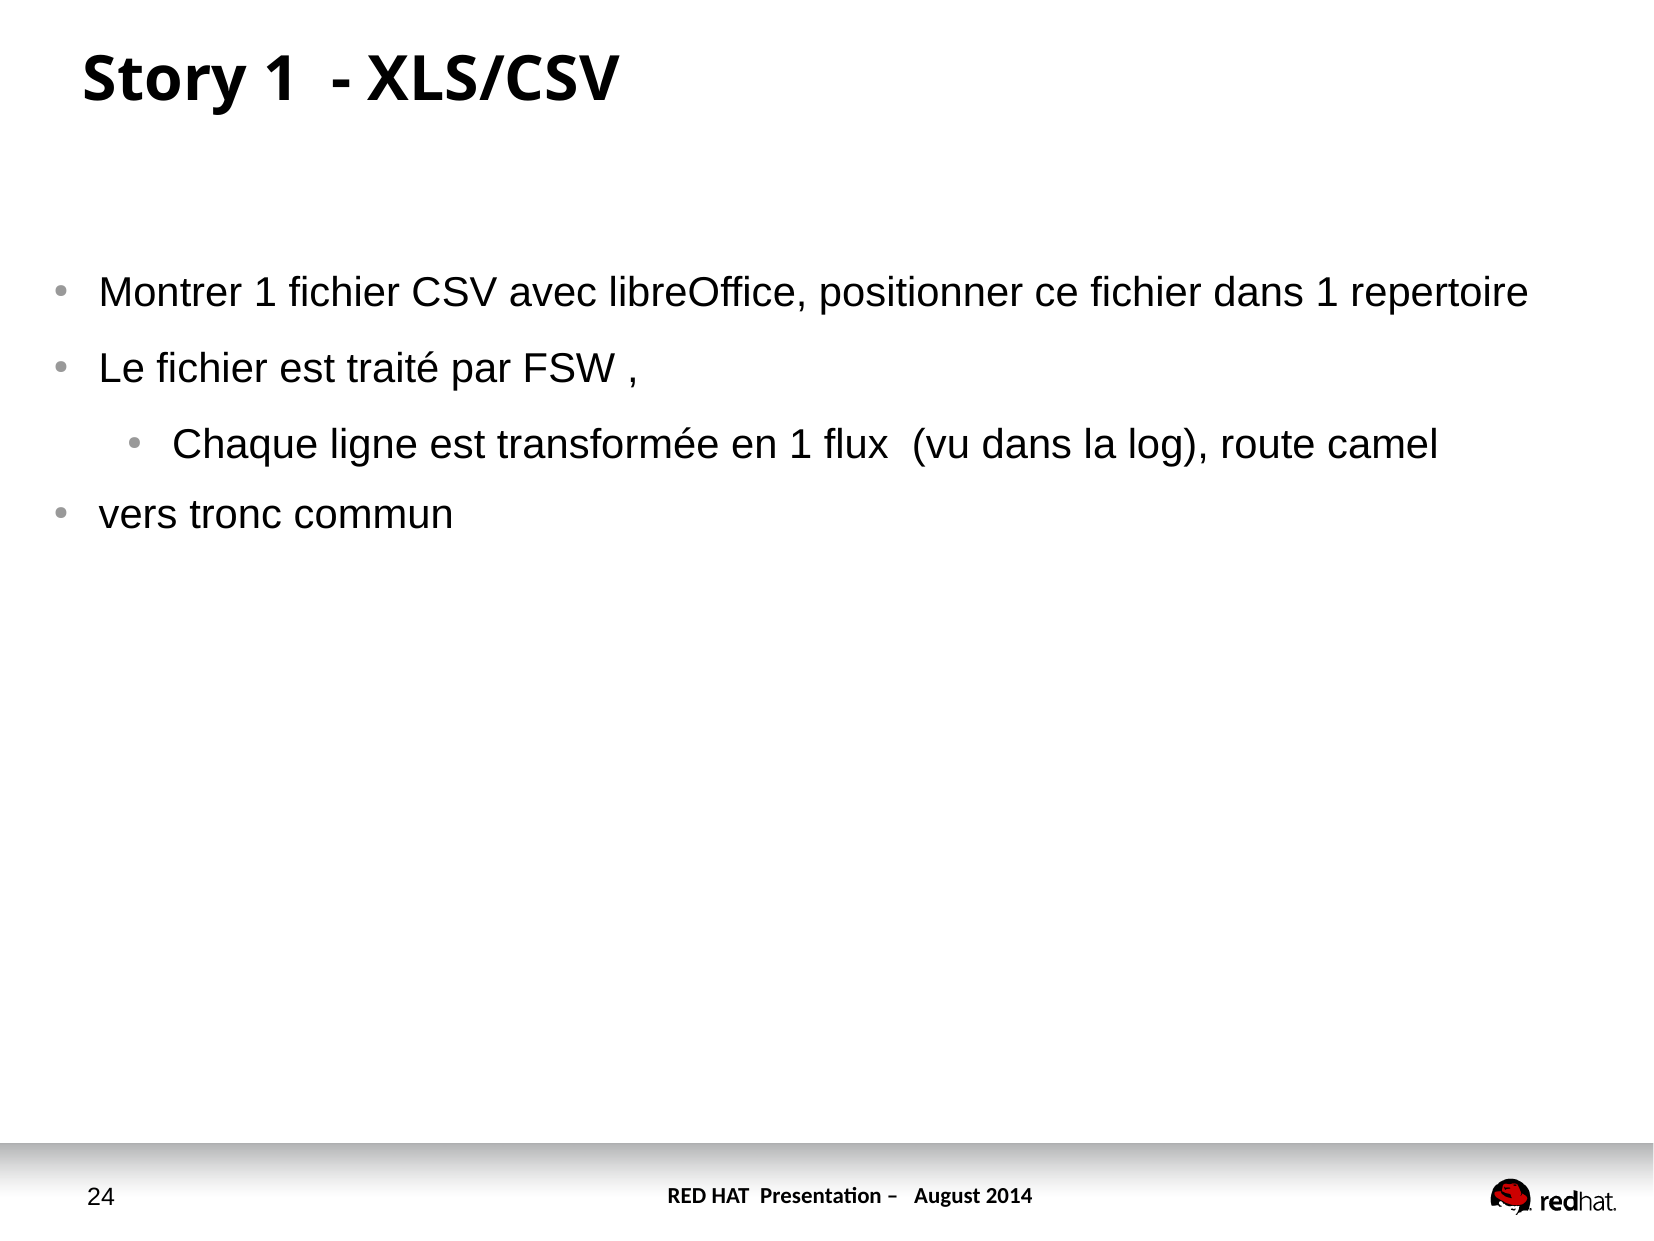

# Story 1 - XLS/CSV
Montrer 1 fichier CSV avec libreOffice, positionner ce fichier dans 1 repertoire
Le fichier est traité par FSW ,
Chaque ligne est transformée en 1 flux (vu dans la log), route camel
vers tronc commun